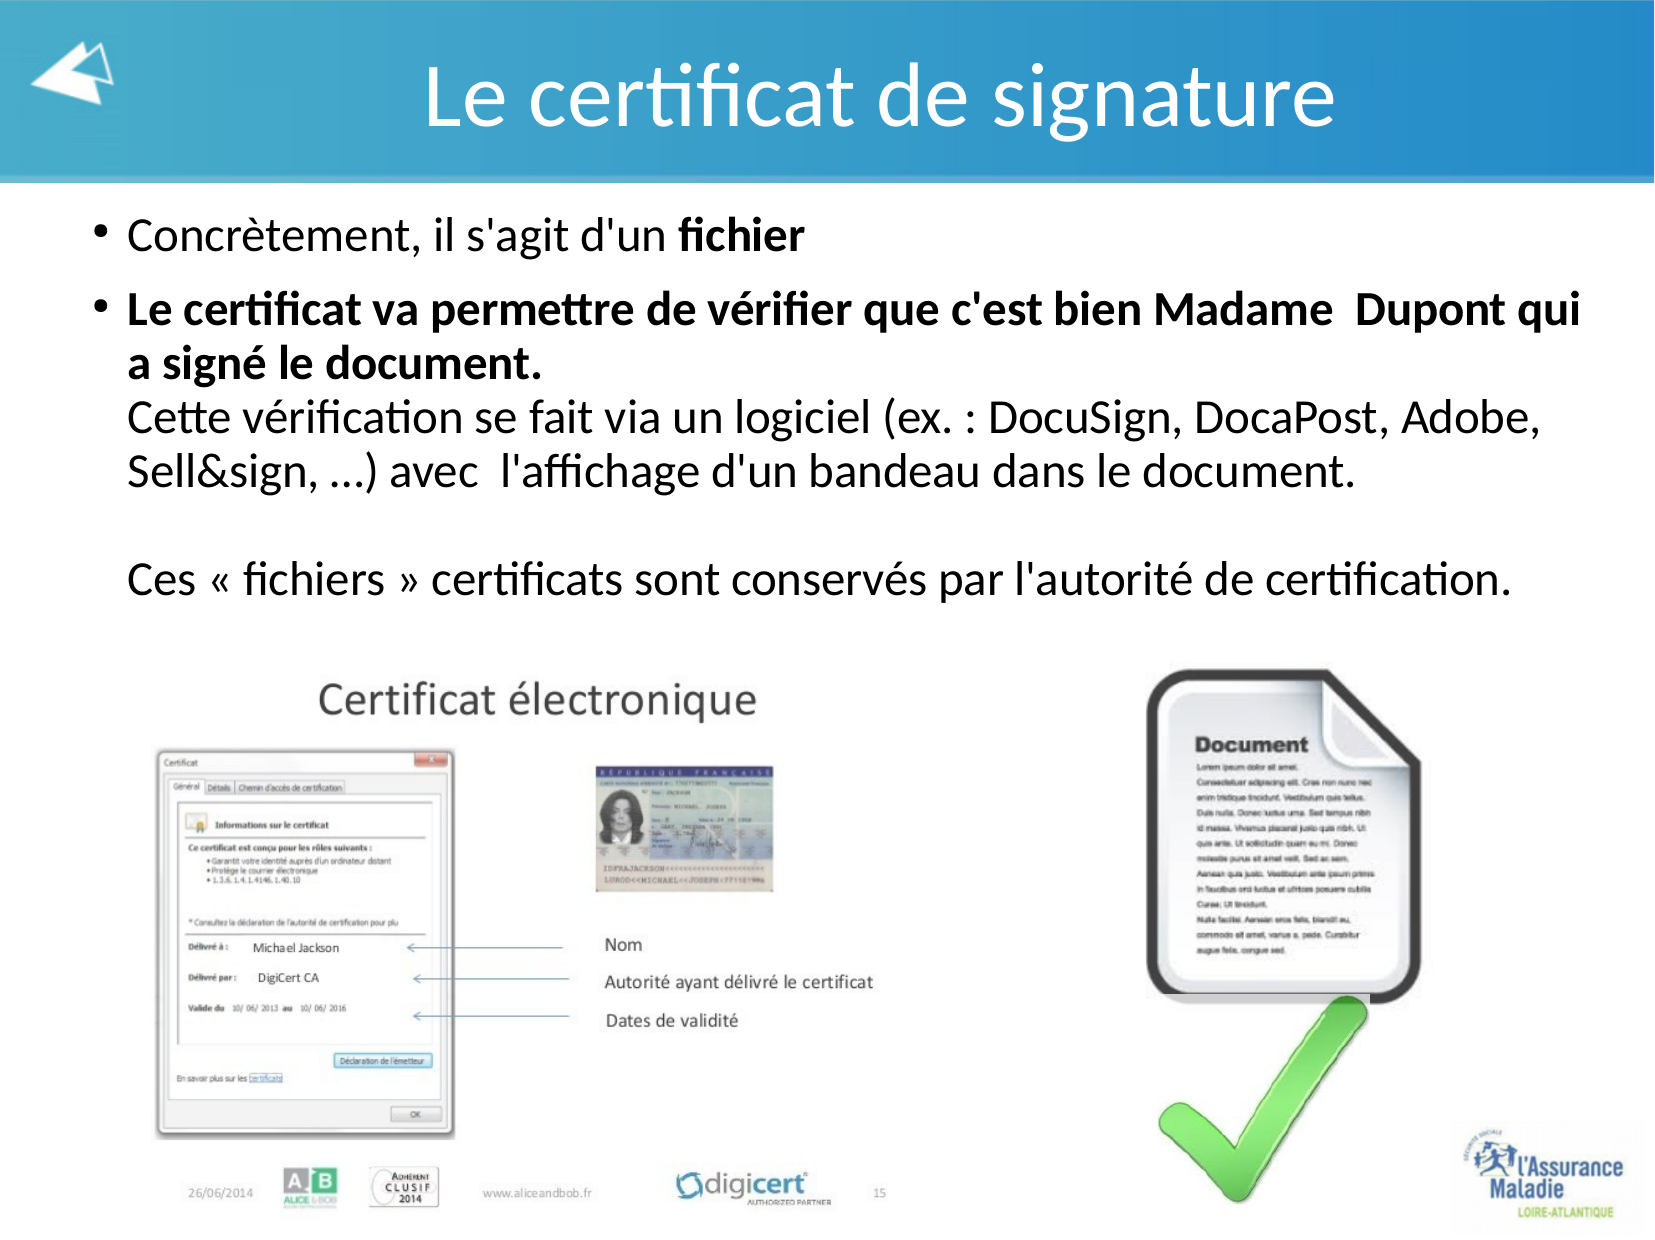

# Le certificat de signature
Concrètement, il s'agit d'un fichier
Le certificat va permettre de vérifier que c'est bien Madame Dupont qui a signé le document.
Cette vérification se fait via un logiciel (ex. : DocuSign, DocaPost, Adobe, Sell&sign, …) avec l'affichage d'un bandeau dans le document.
Ces « fichiers » certificats sont conservés par l'autorité de certification.